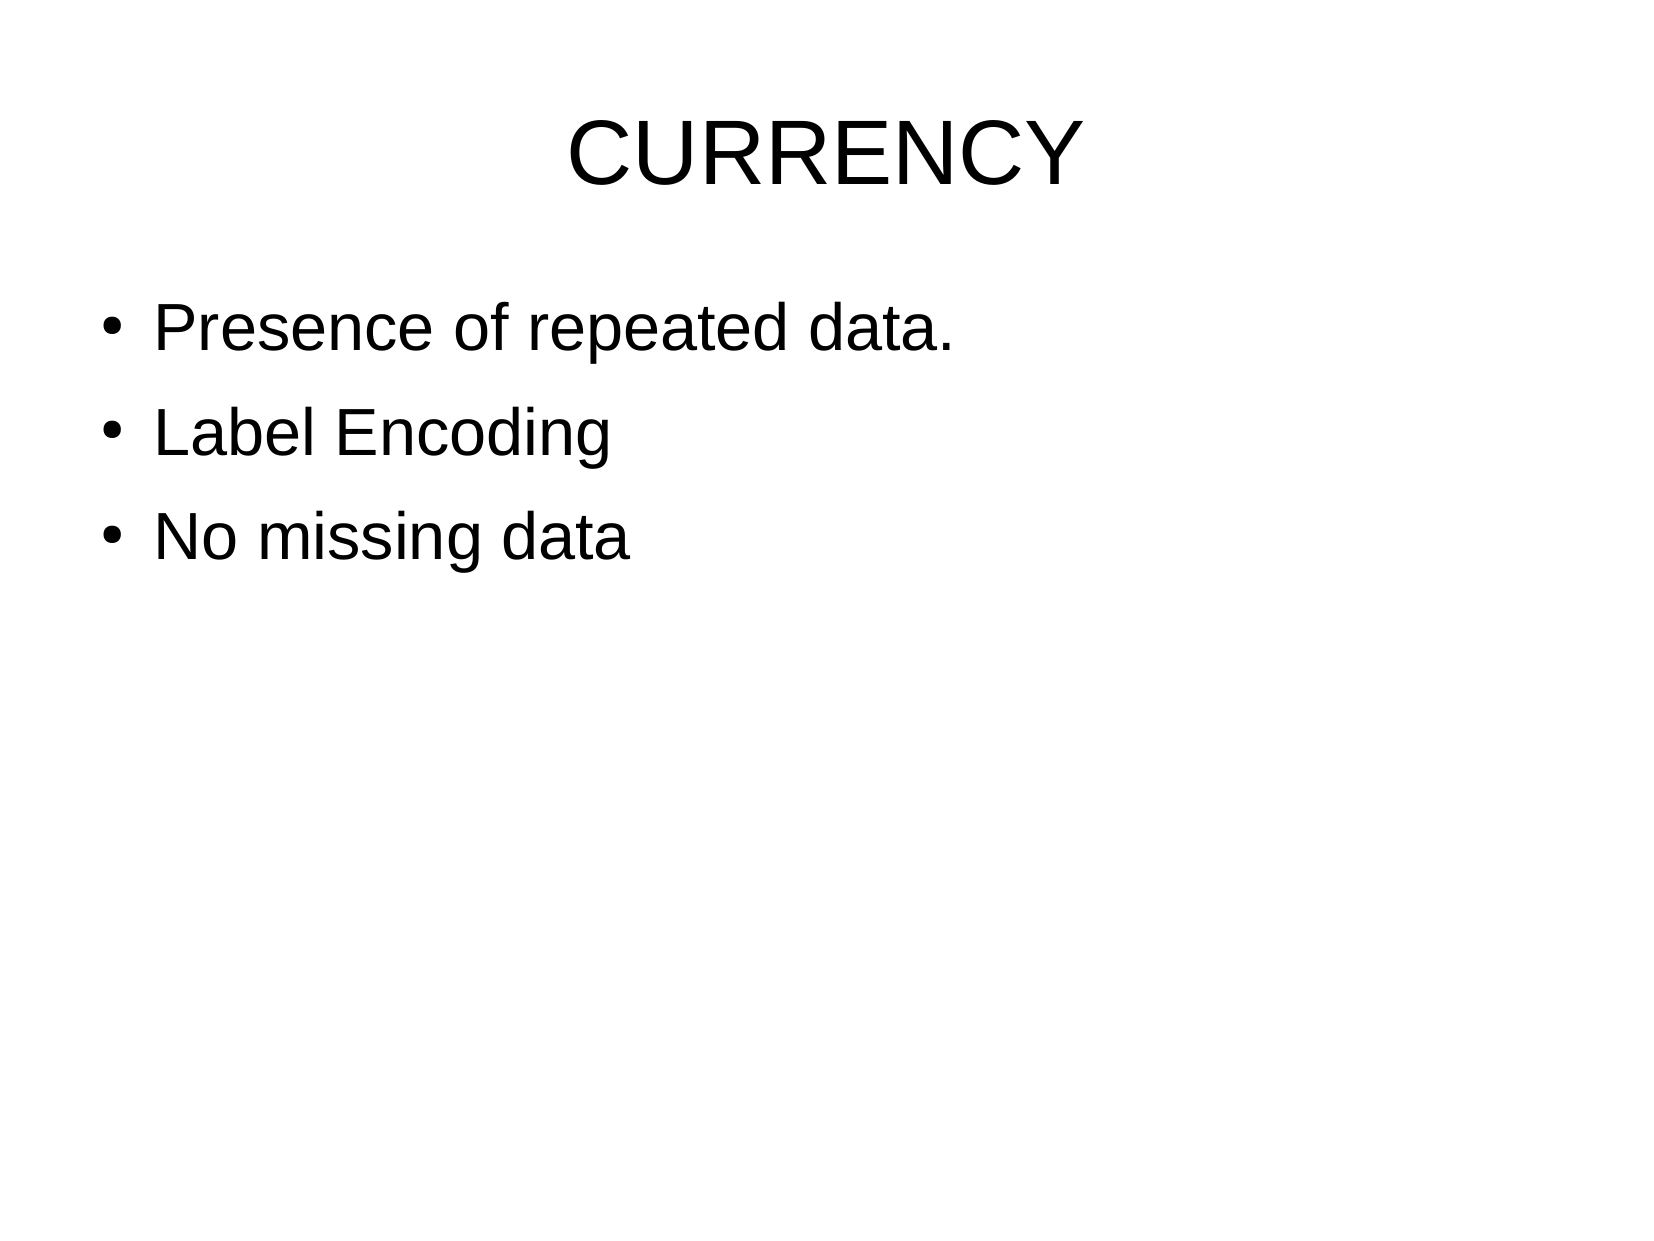

# CURRENCY
Presence of repeated data.
Label Encoding
No missing data